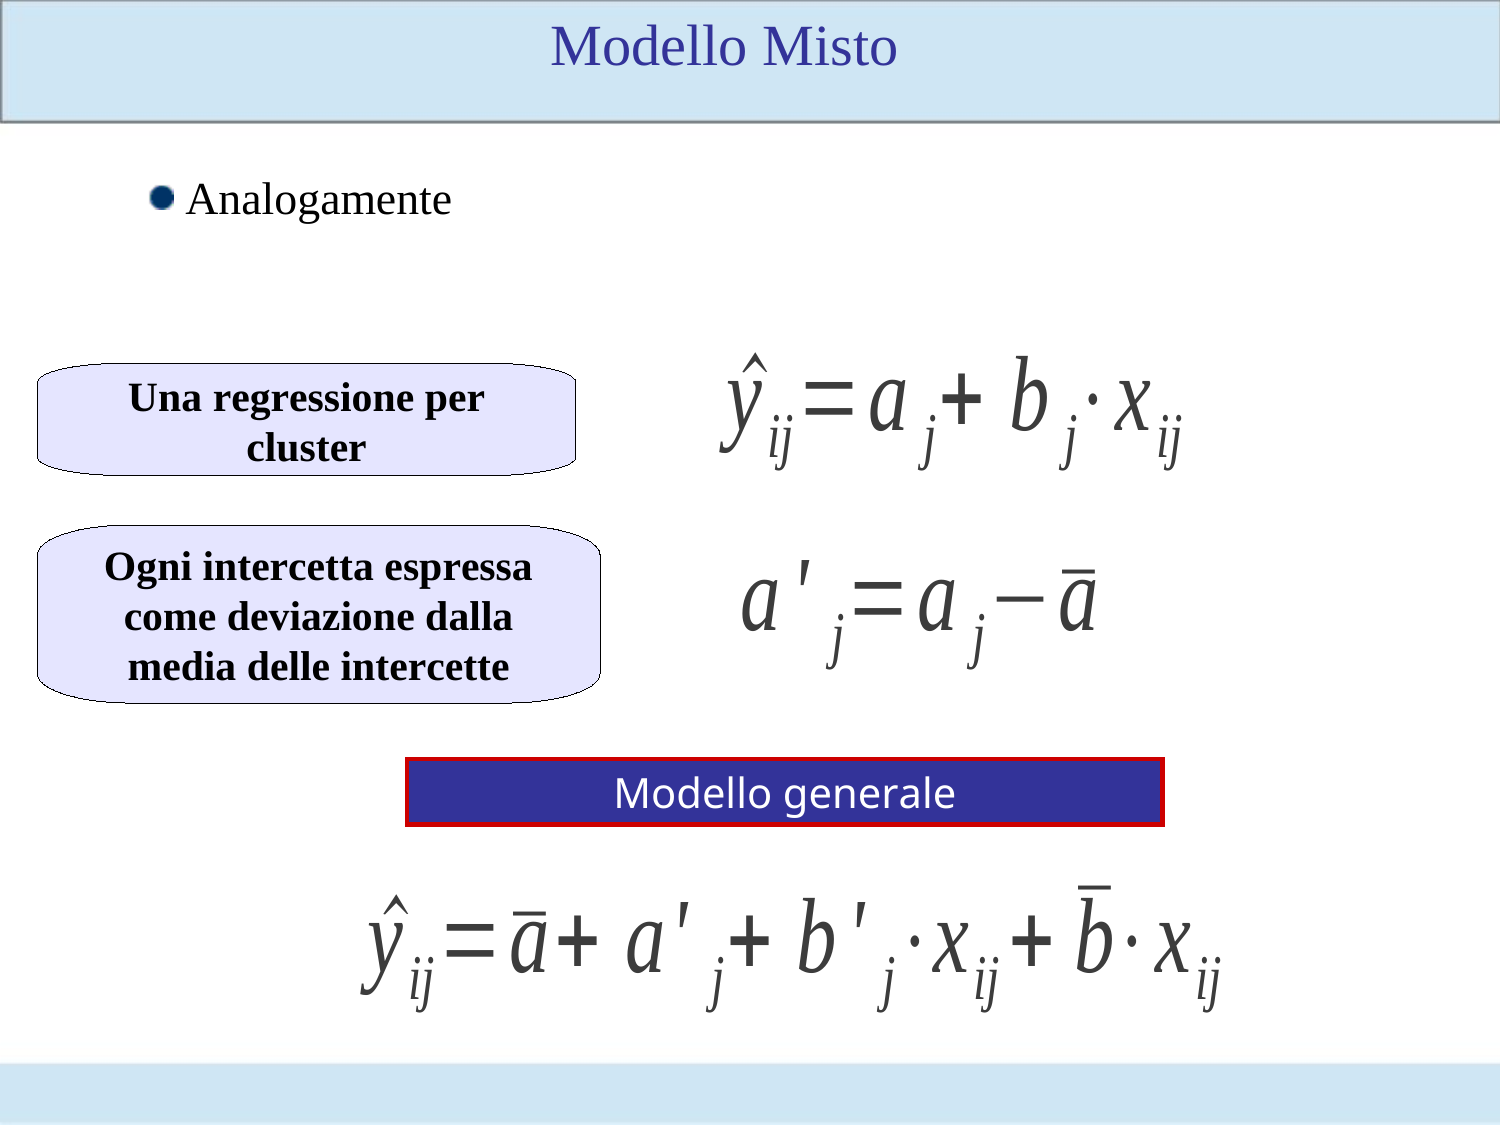

# Modello Misto
 Analogamente
Una regressione per cluster
Ogni intercetta espressa come deviazione dalla media delle intercette
Modello generale
27